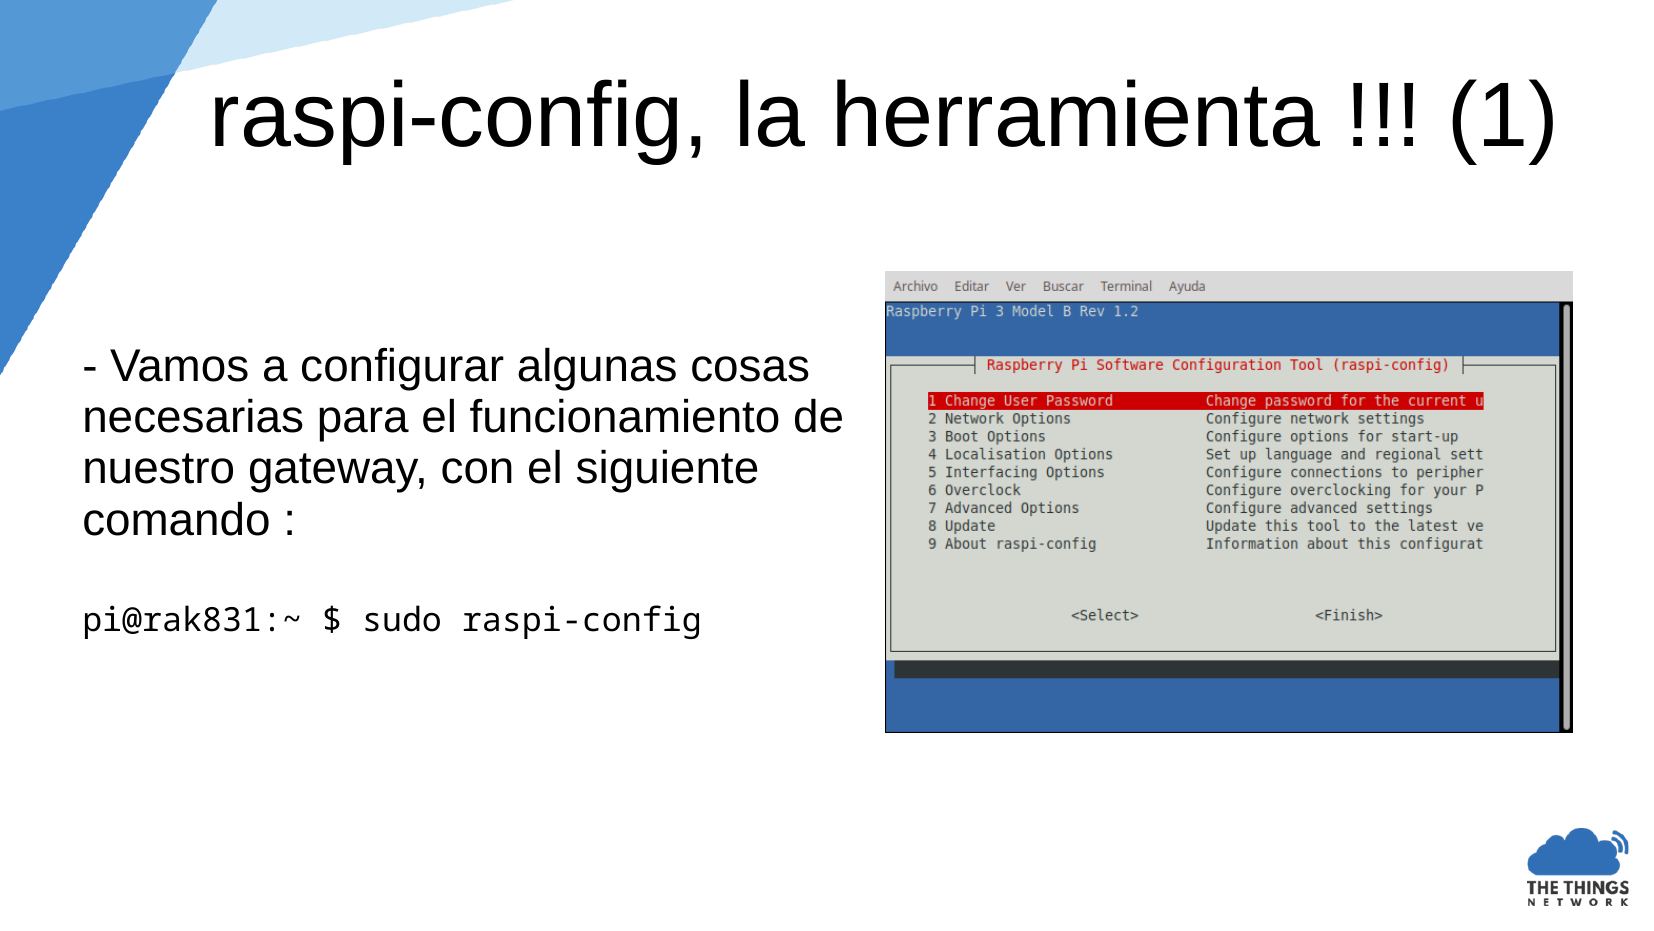

# raspi-config, la herramienta !!! (1)
- Vamos a configurar algunas cosas necesarias para el funcionamiento de nuestro gateway, con el siguiente comando :
pi@rak831:~ $ sudo raspi-config